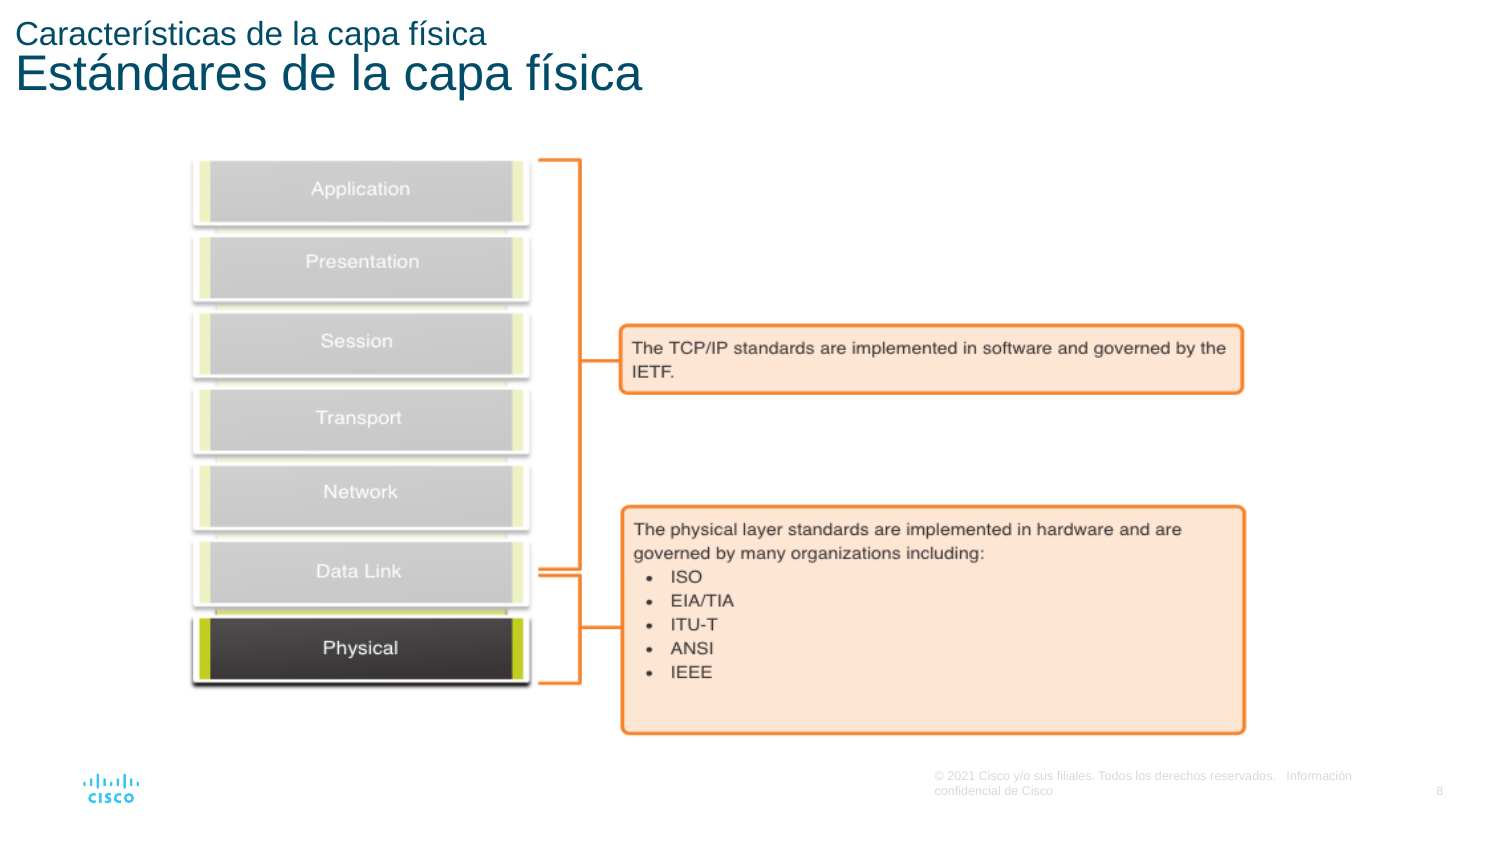

# Características de la capa física Estándares de la capa física